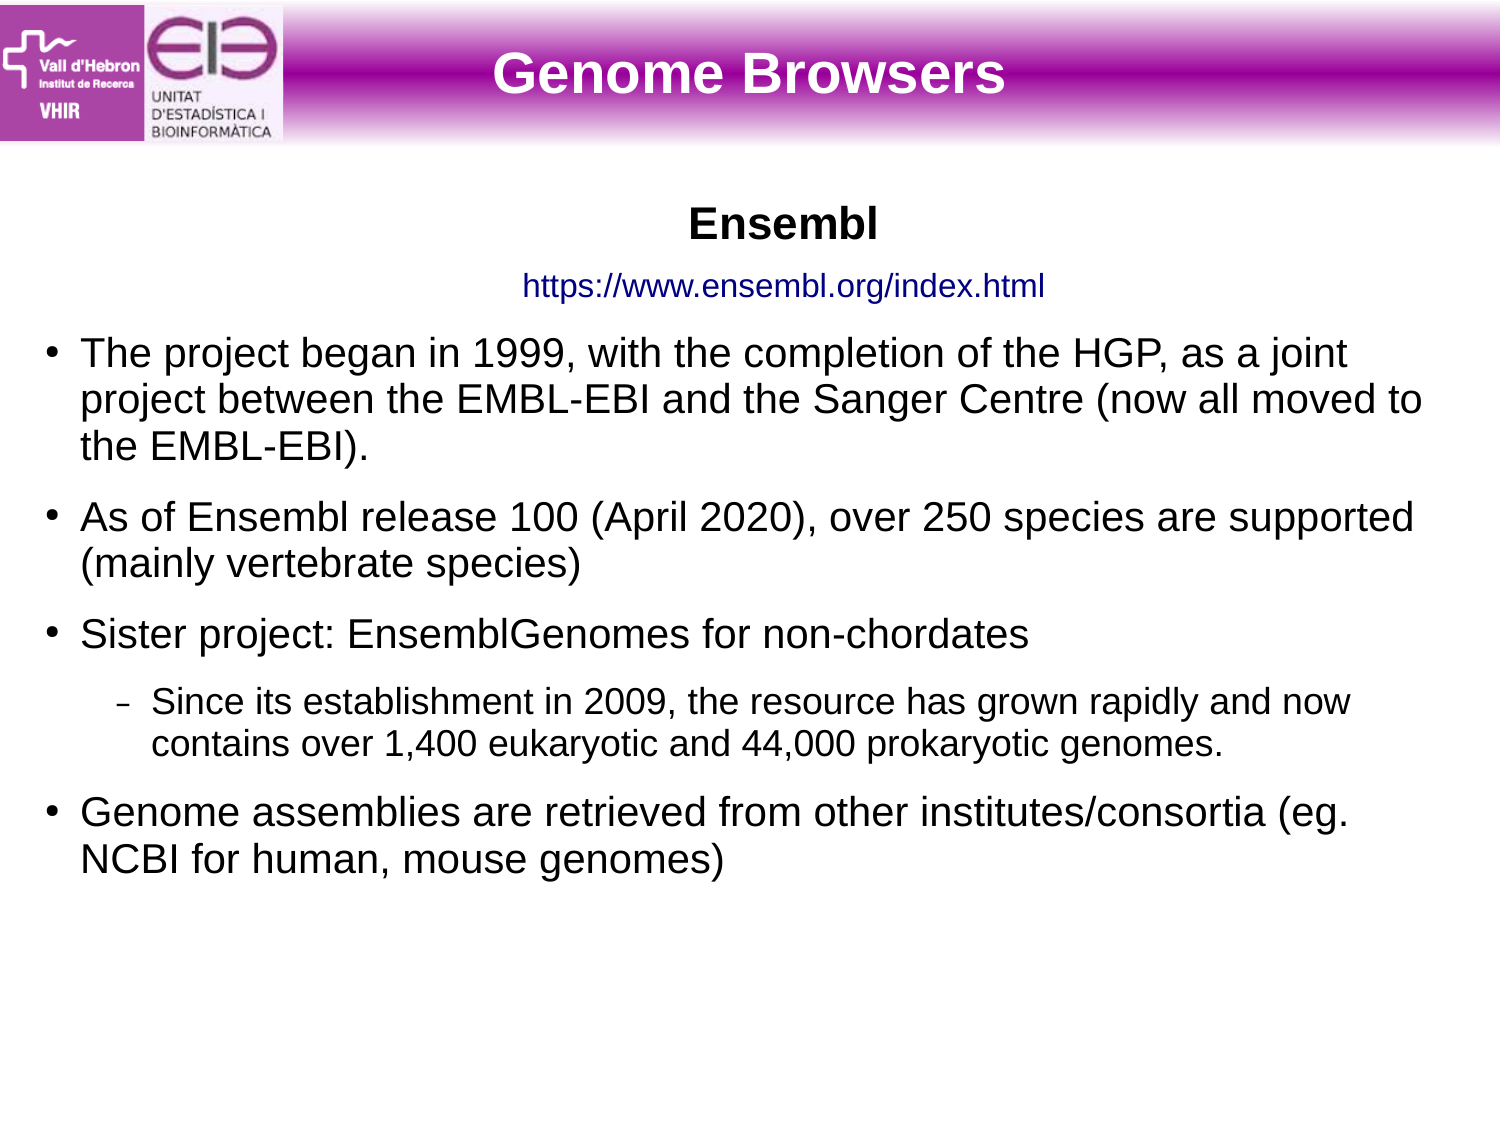

Genome Browsers
Ensembl
https://www.ensembl.org/index.html
The project began in 1999, with the completion of the HGP, as a joint project between the EMBL-EBI and the Sanger Centre (now all moved to the EMBL-EBI).
As of Ensembl release 100 (April 2020), over 250 species are supported (mainly vertebrate species)
Sister project: EnsemblGenomes for non-chordates
Since its establishment in 2009, the resource has grown rapidly and now contains over 1,400 eukaryotic and 44,000 prokaryotic genomes.
Genome assemblies are retrieved from other institutes/consortia (eg. NCBI for human, mouse genomes)